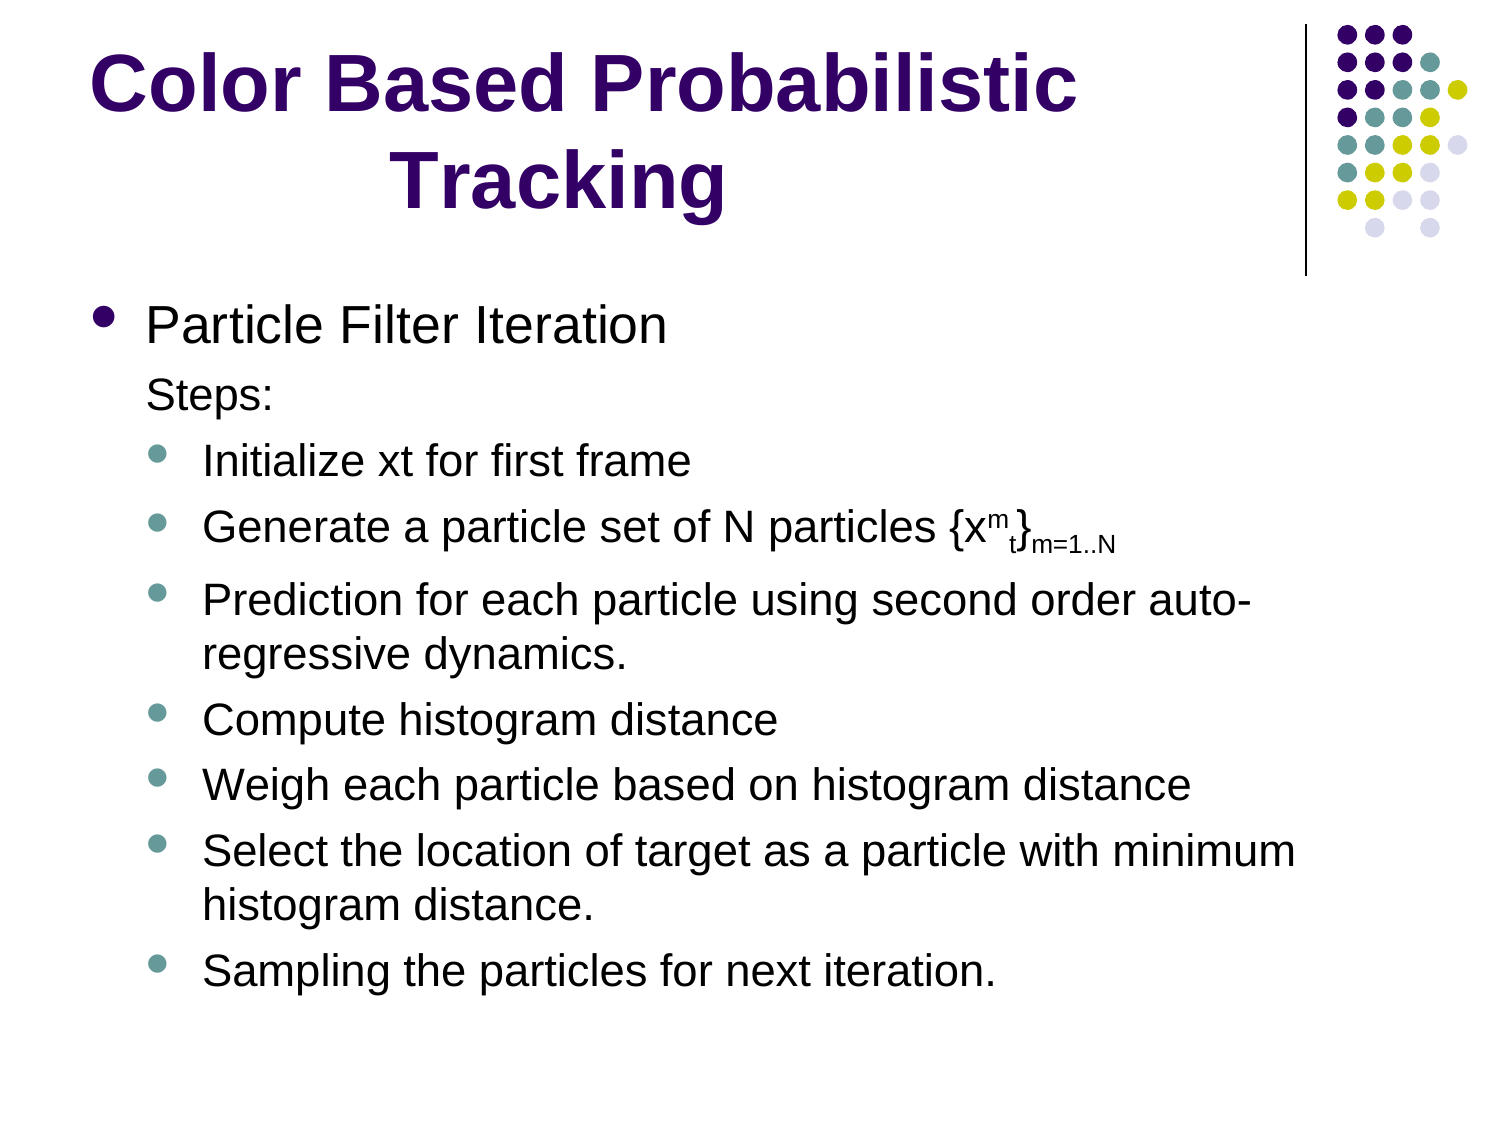

# Color Based Probabilistic 				Tracking
Particle Filter Iteration
Steps:
Initialize xt for first frame
Generate a particle set of N particles {xmt}m=1..N
Prediction for each particle using second order auto-regressive dynamics.
Compute histogram distance
Weigh each particle based on histogram distance
Select the location of target as a particle with minimum histogram distance.
Sampling the particles for next iteration.